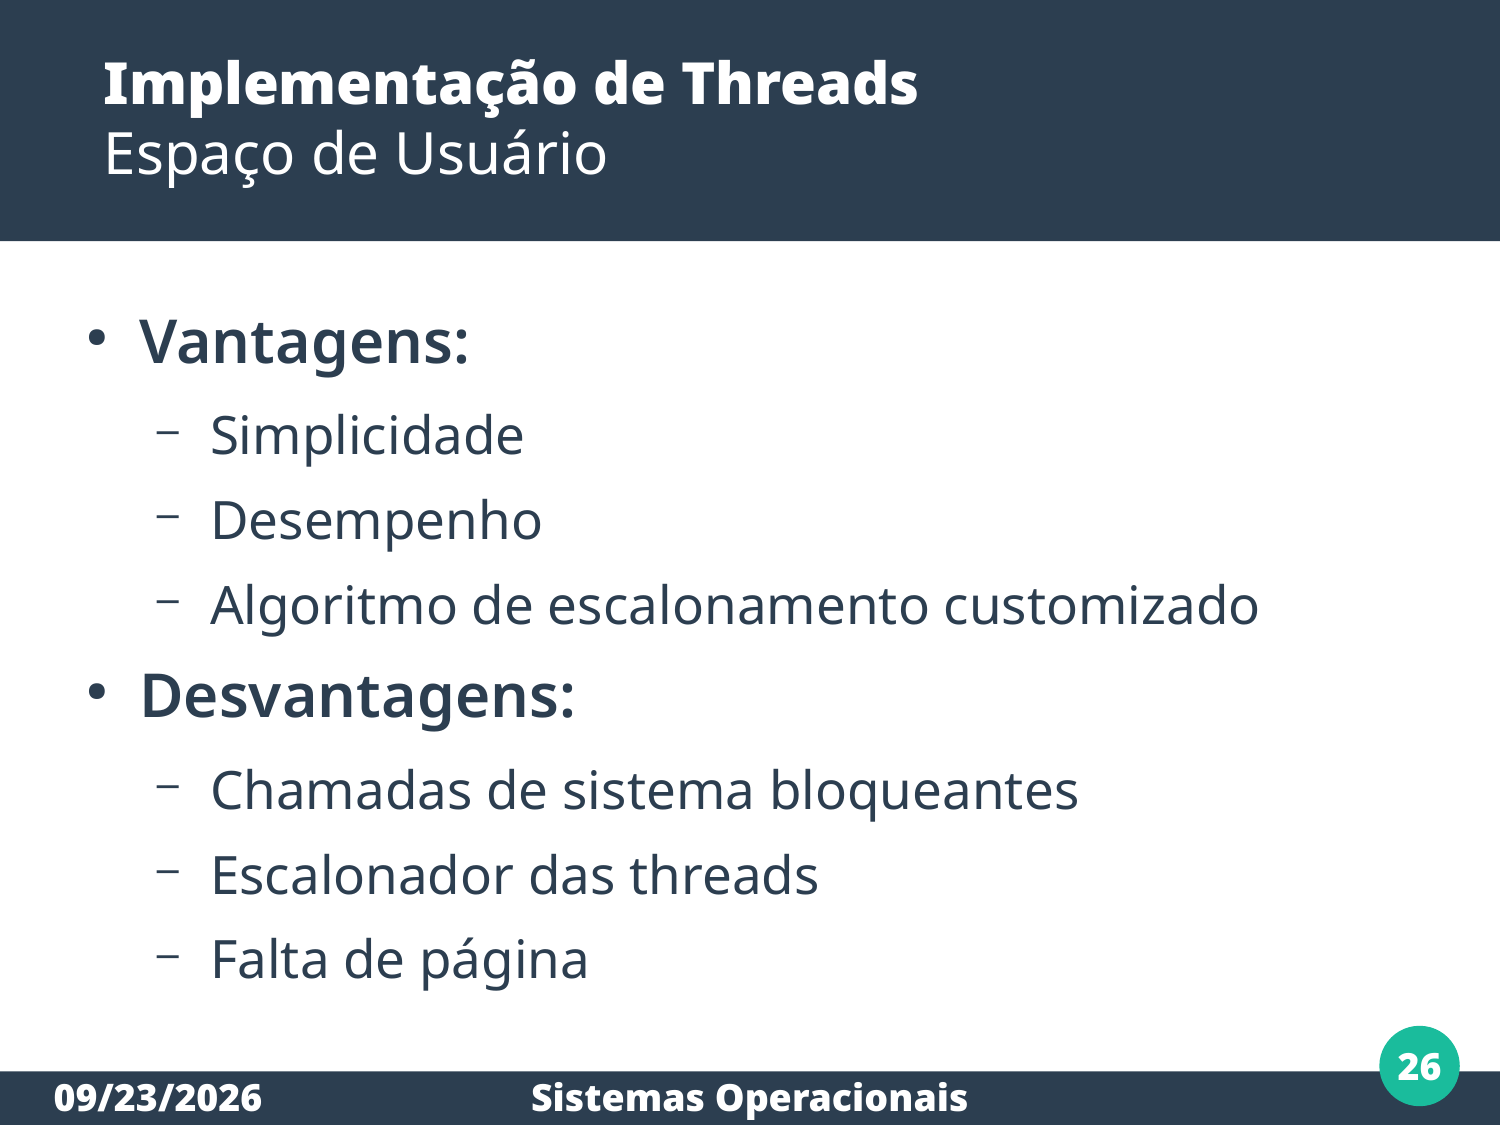

# Implementação de Threads Espaço de Usuário
Vantagens:
Simplicidade
Desempenho
Algoritmo de escalonamento customizado
Desvantagens:
Chamadas de sistema bloqueantes
Escalonador das threads
Falta de página
26
Sistemas Operacionais